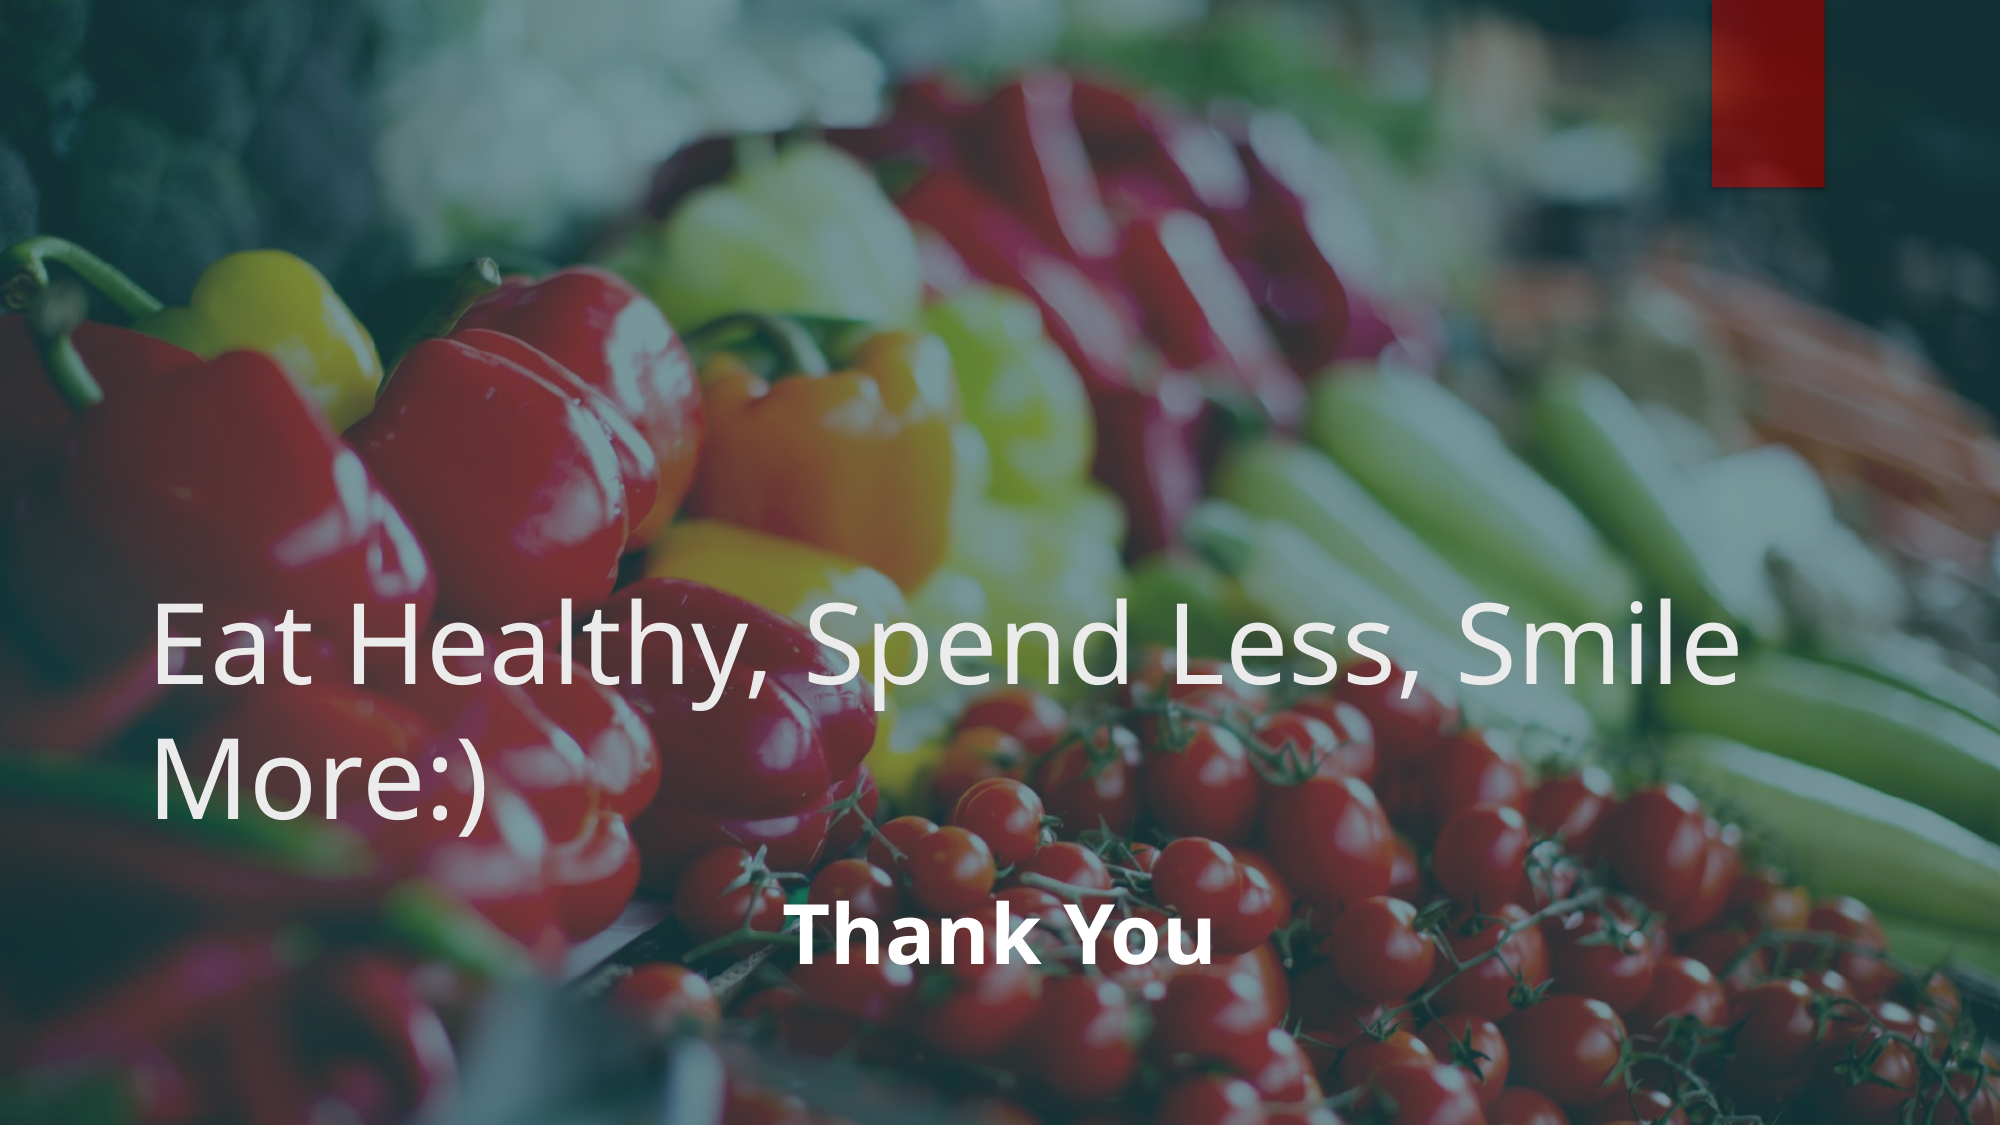

# Eat Healthy, Spend Less, Smile More:)
Thank You